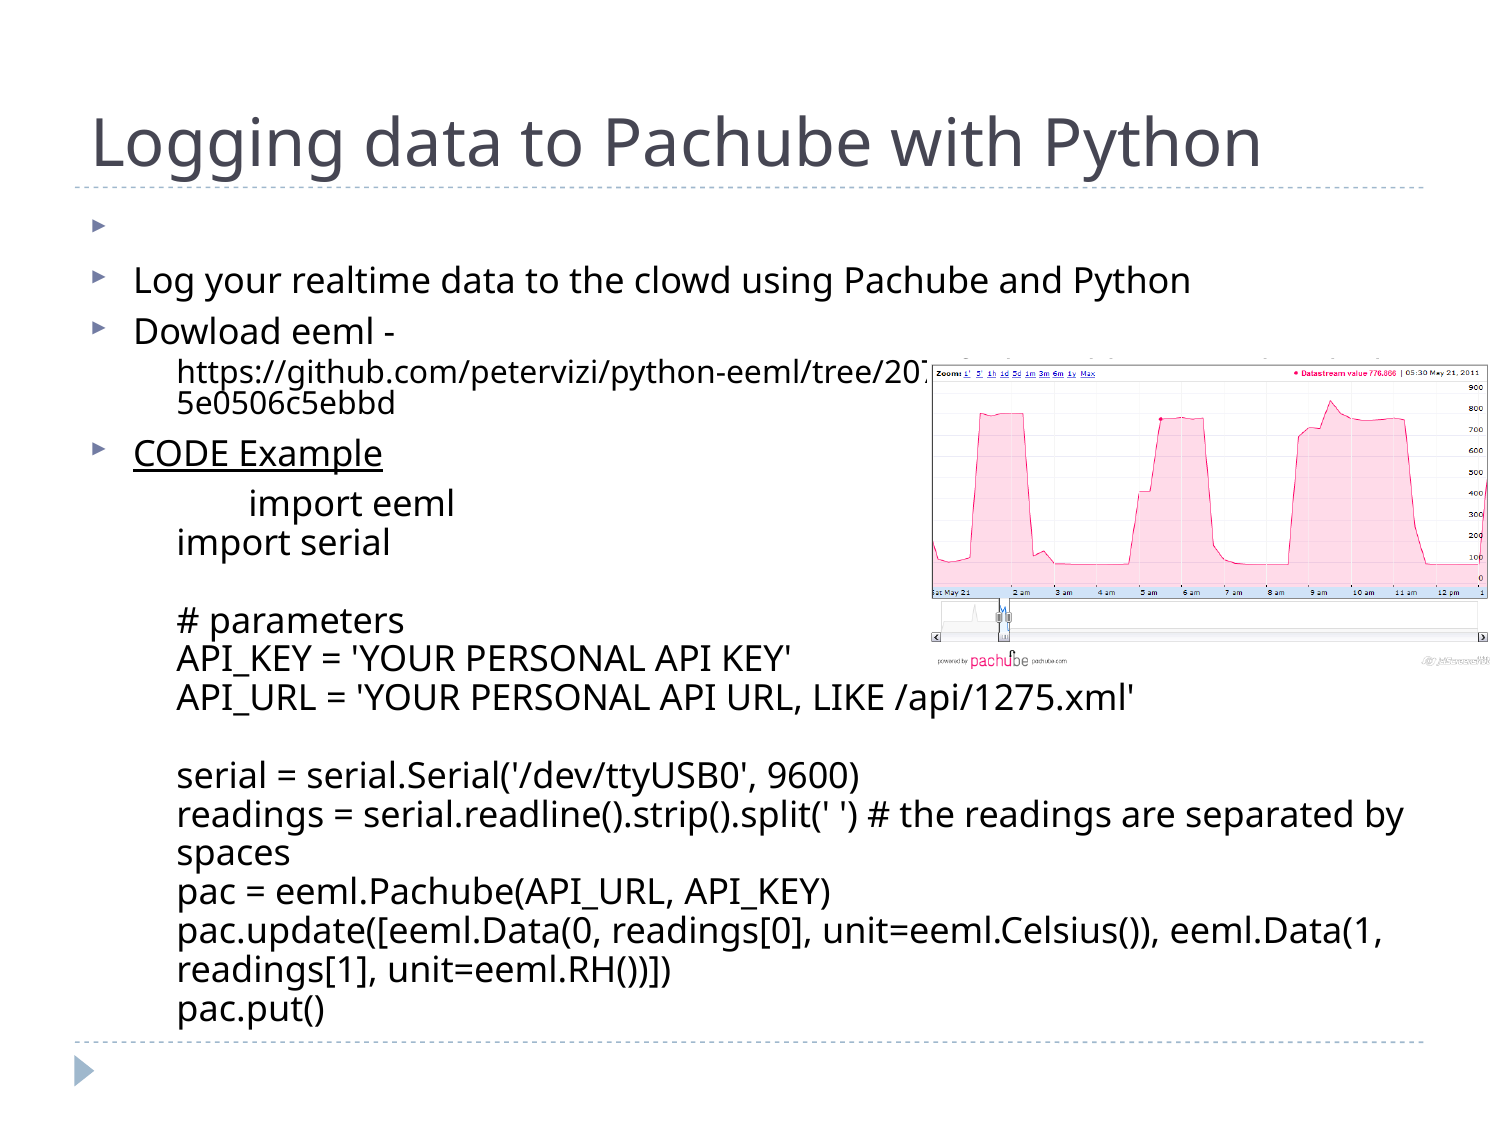

# Logging data to Pachube with Python
Log your realtime data to the clowd using Pachube and Python
Dowload eeml - https://github.com/petervizi/python-eeml/tree/207ef35b9c0dd64851249b83d91b5e0506c5ebbd
CODE Example
	import eeml
import serial
# parameters
API_KEY = 'YOUR PERSONAL API KEY'
API_URL = 'YOUR PERSONAL API URL, LIKE /api/1275.xml'
serial = serial.Serial('/dev/ttyUSB0', 9600)
readings = serial.readline().strip().split(' ') # the readings are separated by spaces
pac = eeml.Pachube(API_URL, API_KEY)
pac.update([eeml.Data(0, readings[0], unit=eeml.Celsius()), eeml.Data(1, readings[1], unit=eeml.RH())])
pac.put()